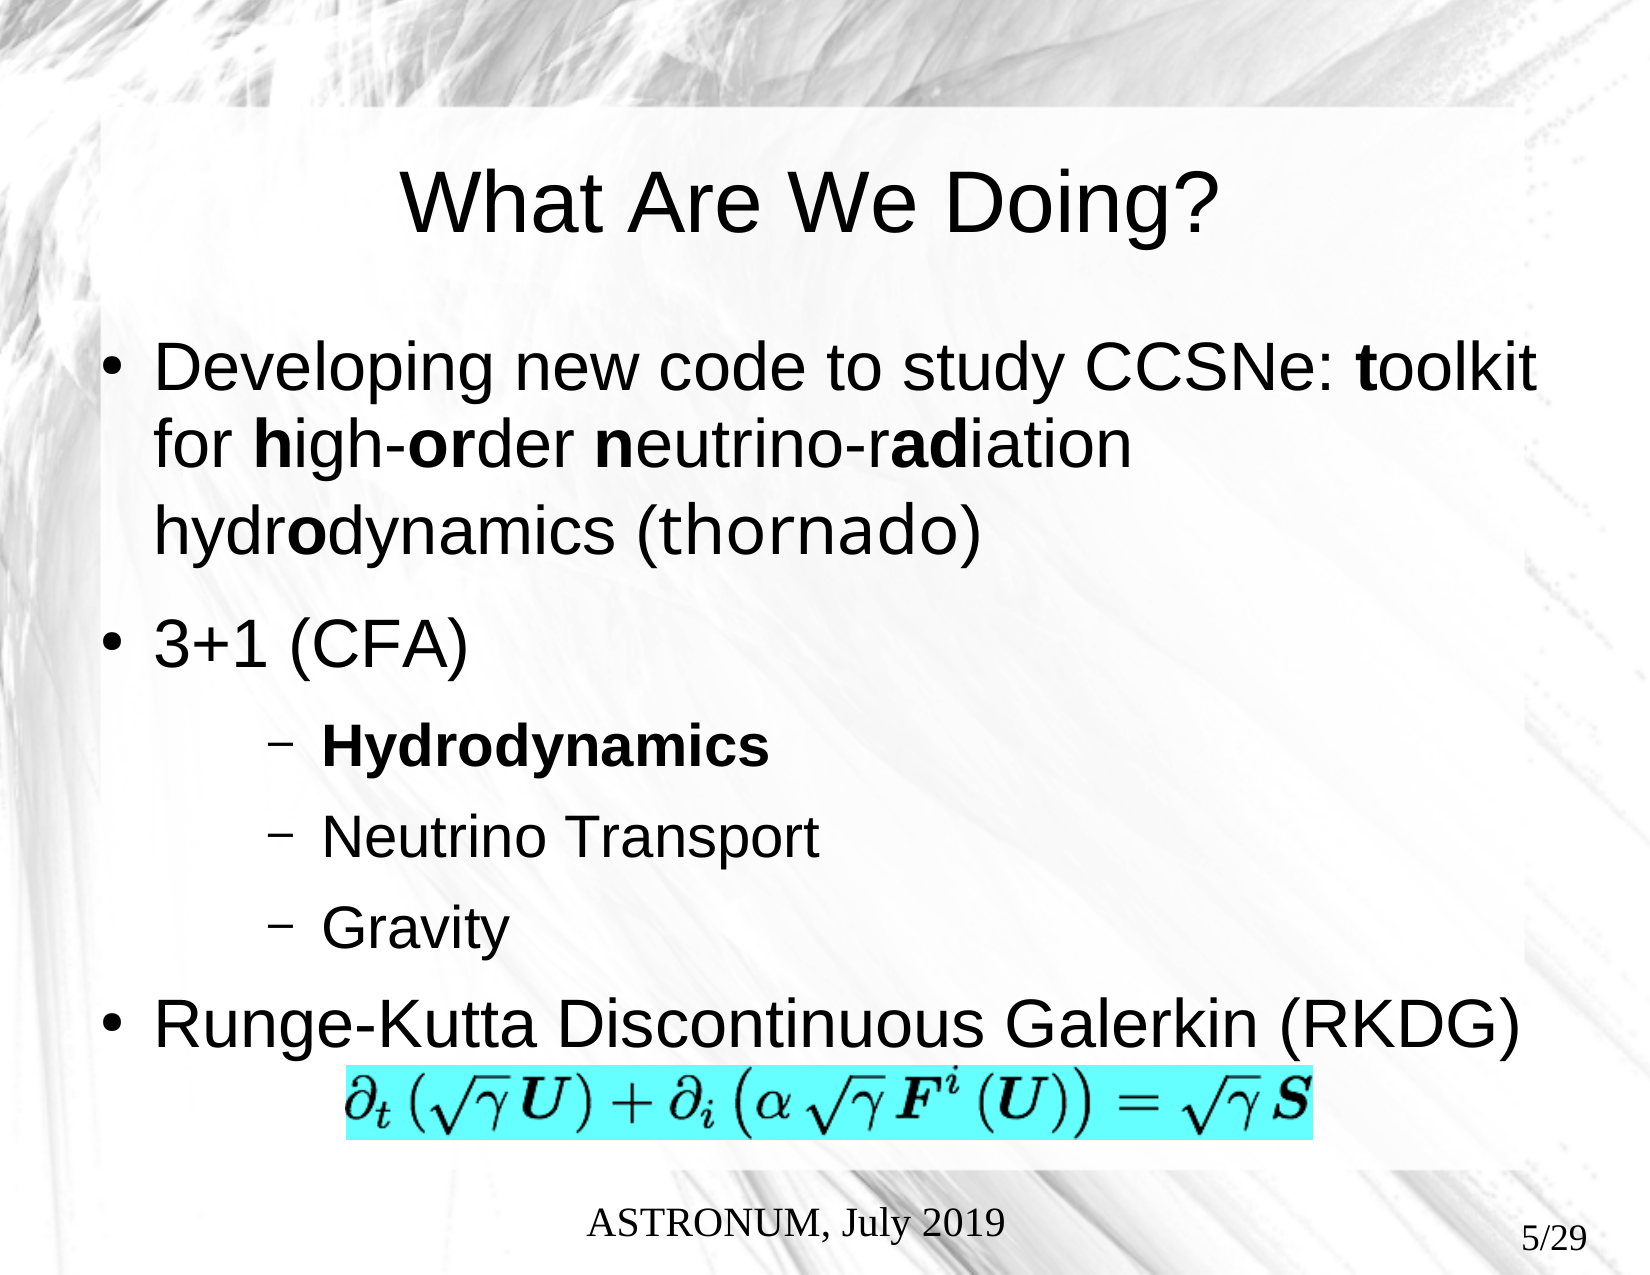

# What Are We Doing?
Developing new code to study CCSNe: toolkit for high-order neutrino-radiation hydrodynamics (thornado)
3+1 (CFA)
Hydrodynamics
Neutrino Transport
Gravity
Runge-Kutta Discontinuous Galerkin (RKDG)
ASTRONUM, July 2019
5